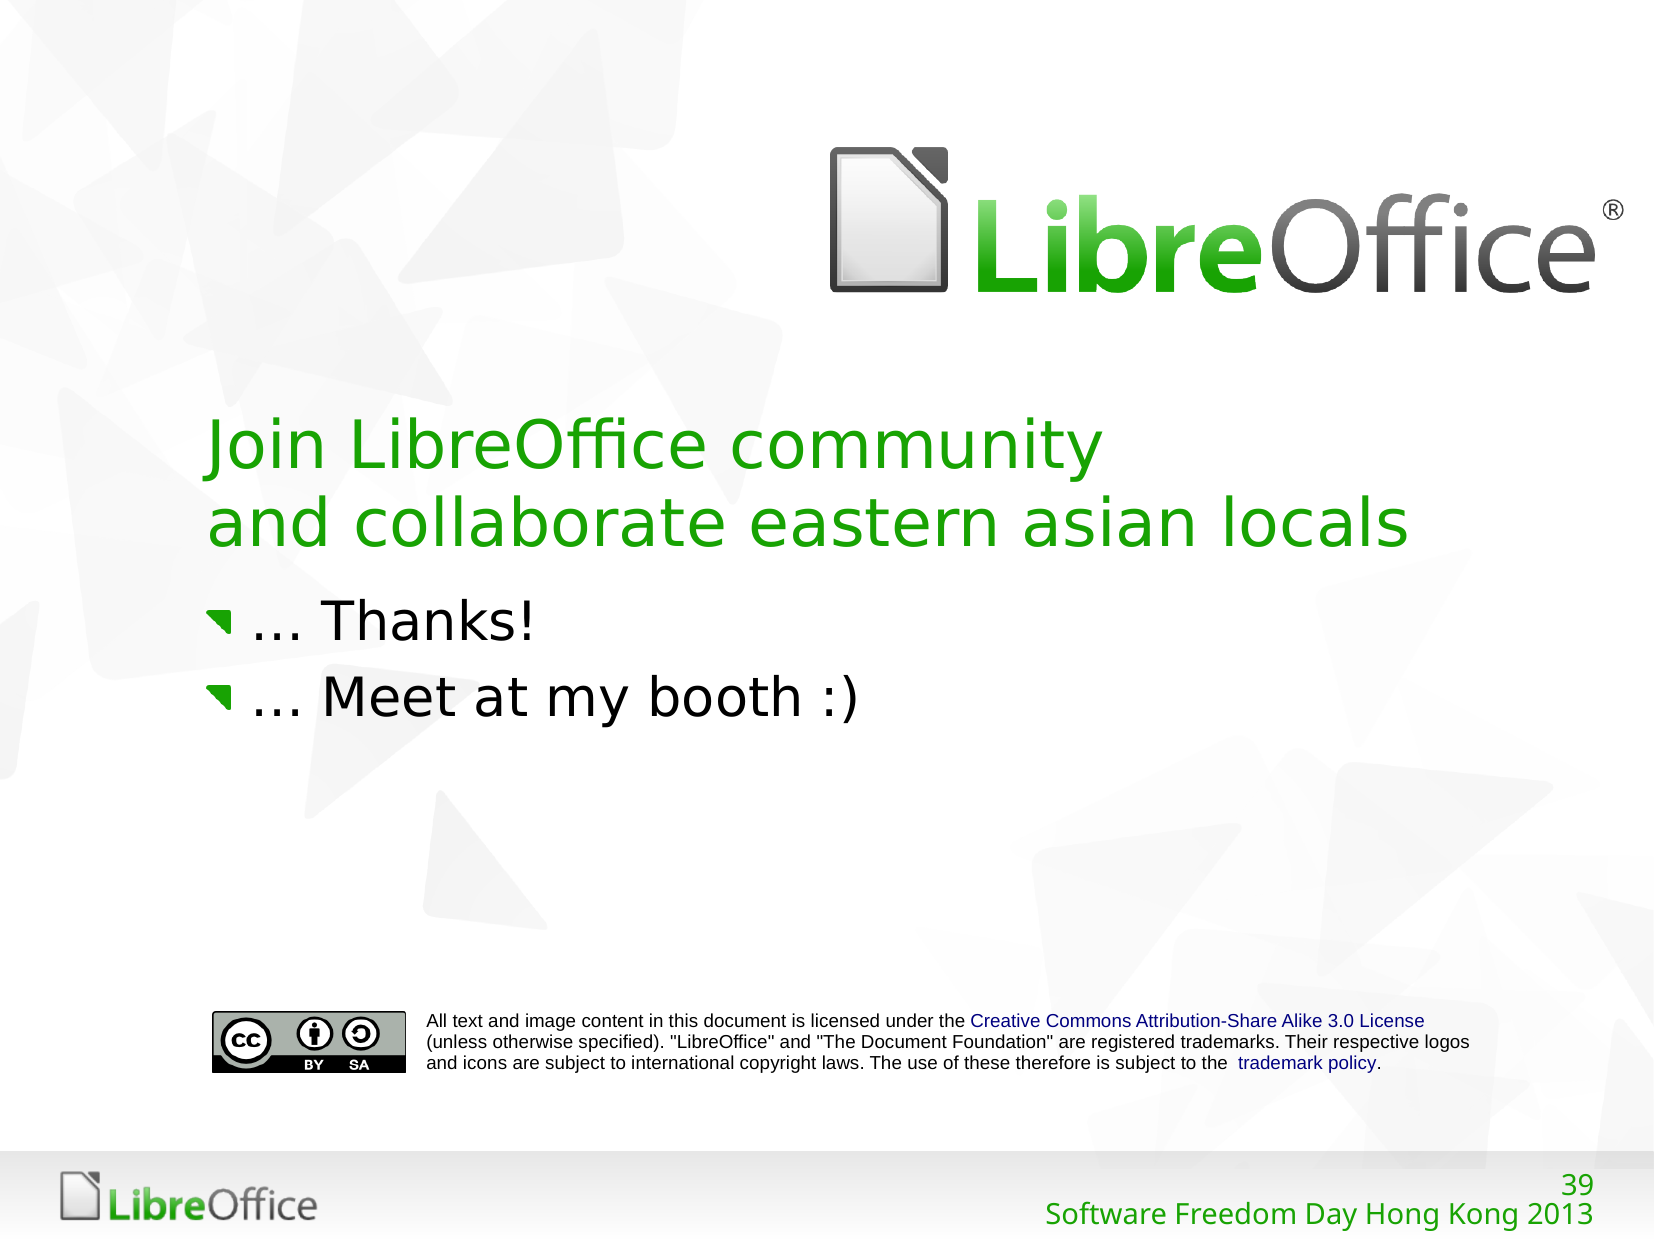

# Join LibreOffice community and collaborate eastern asian locals
… Thanks!
… Meet at my booth :)
39
Software Freedom Day Hong Kong 2013